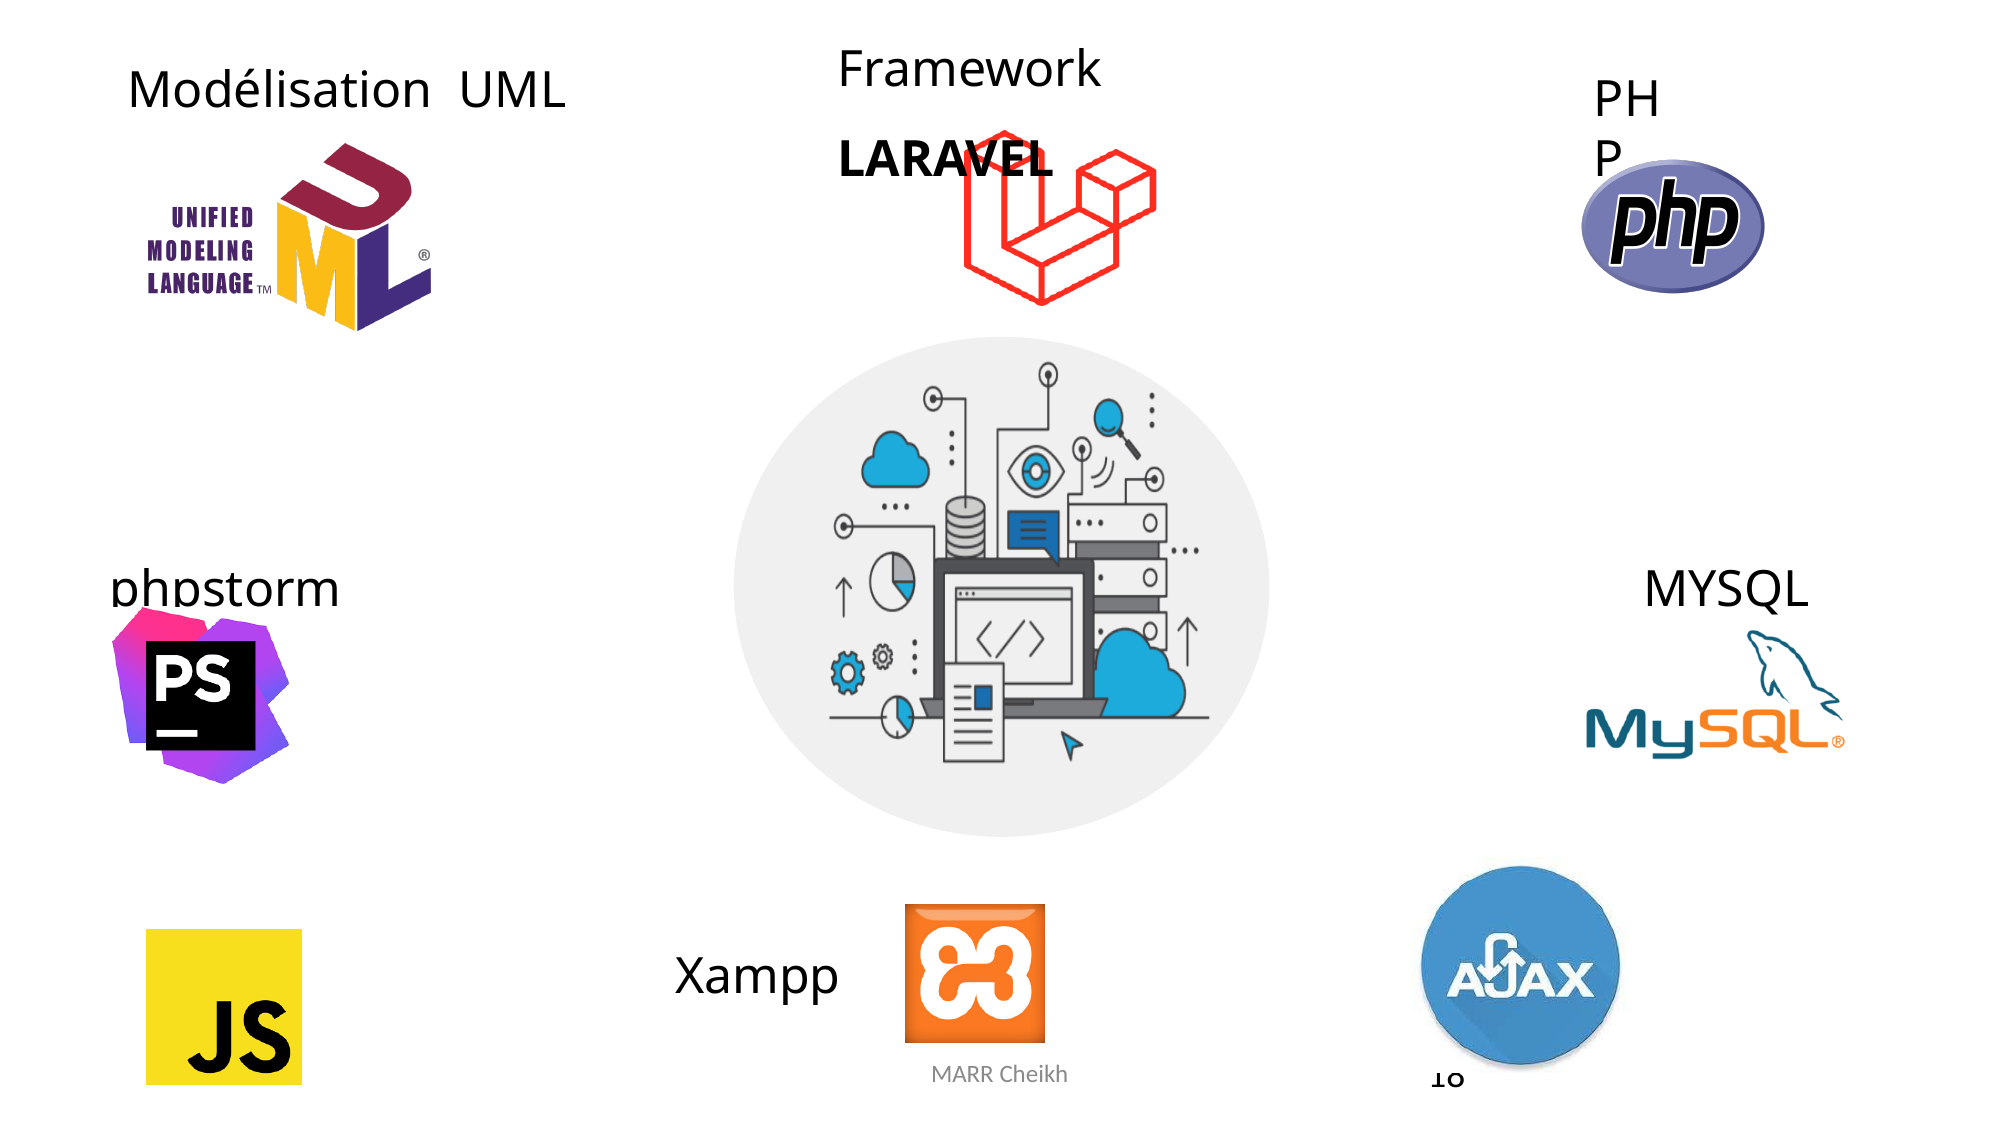

Framework LARAVEL
Modélisation UML
PHP
phpstorm
MYSQL
Xampp
MARR Cheikh